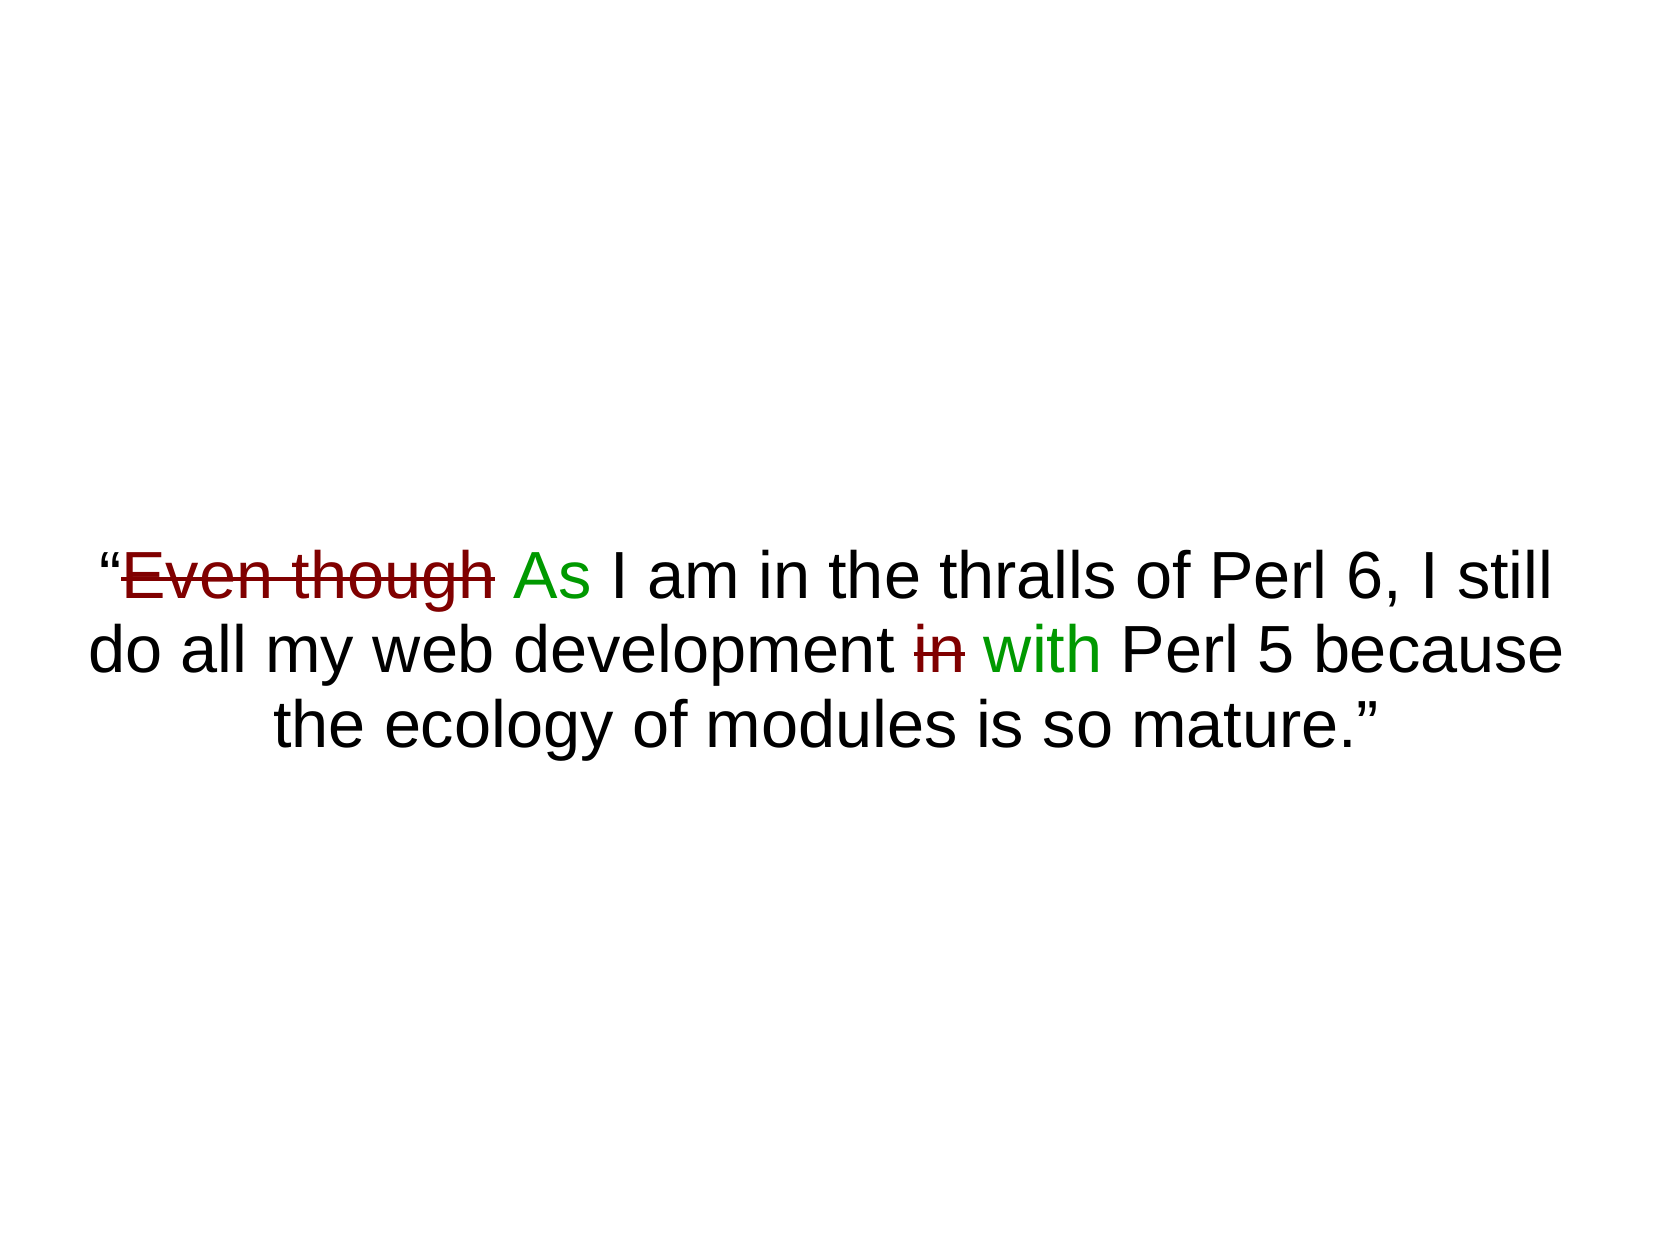

# “Even though As I am in the thralls of Perl 6, I still do all my web development in with Perl 5 because the ecology of modules is so mature.”